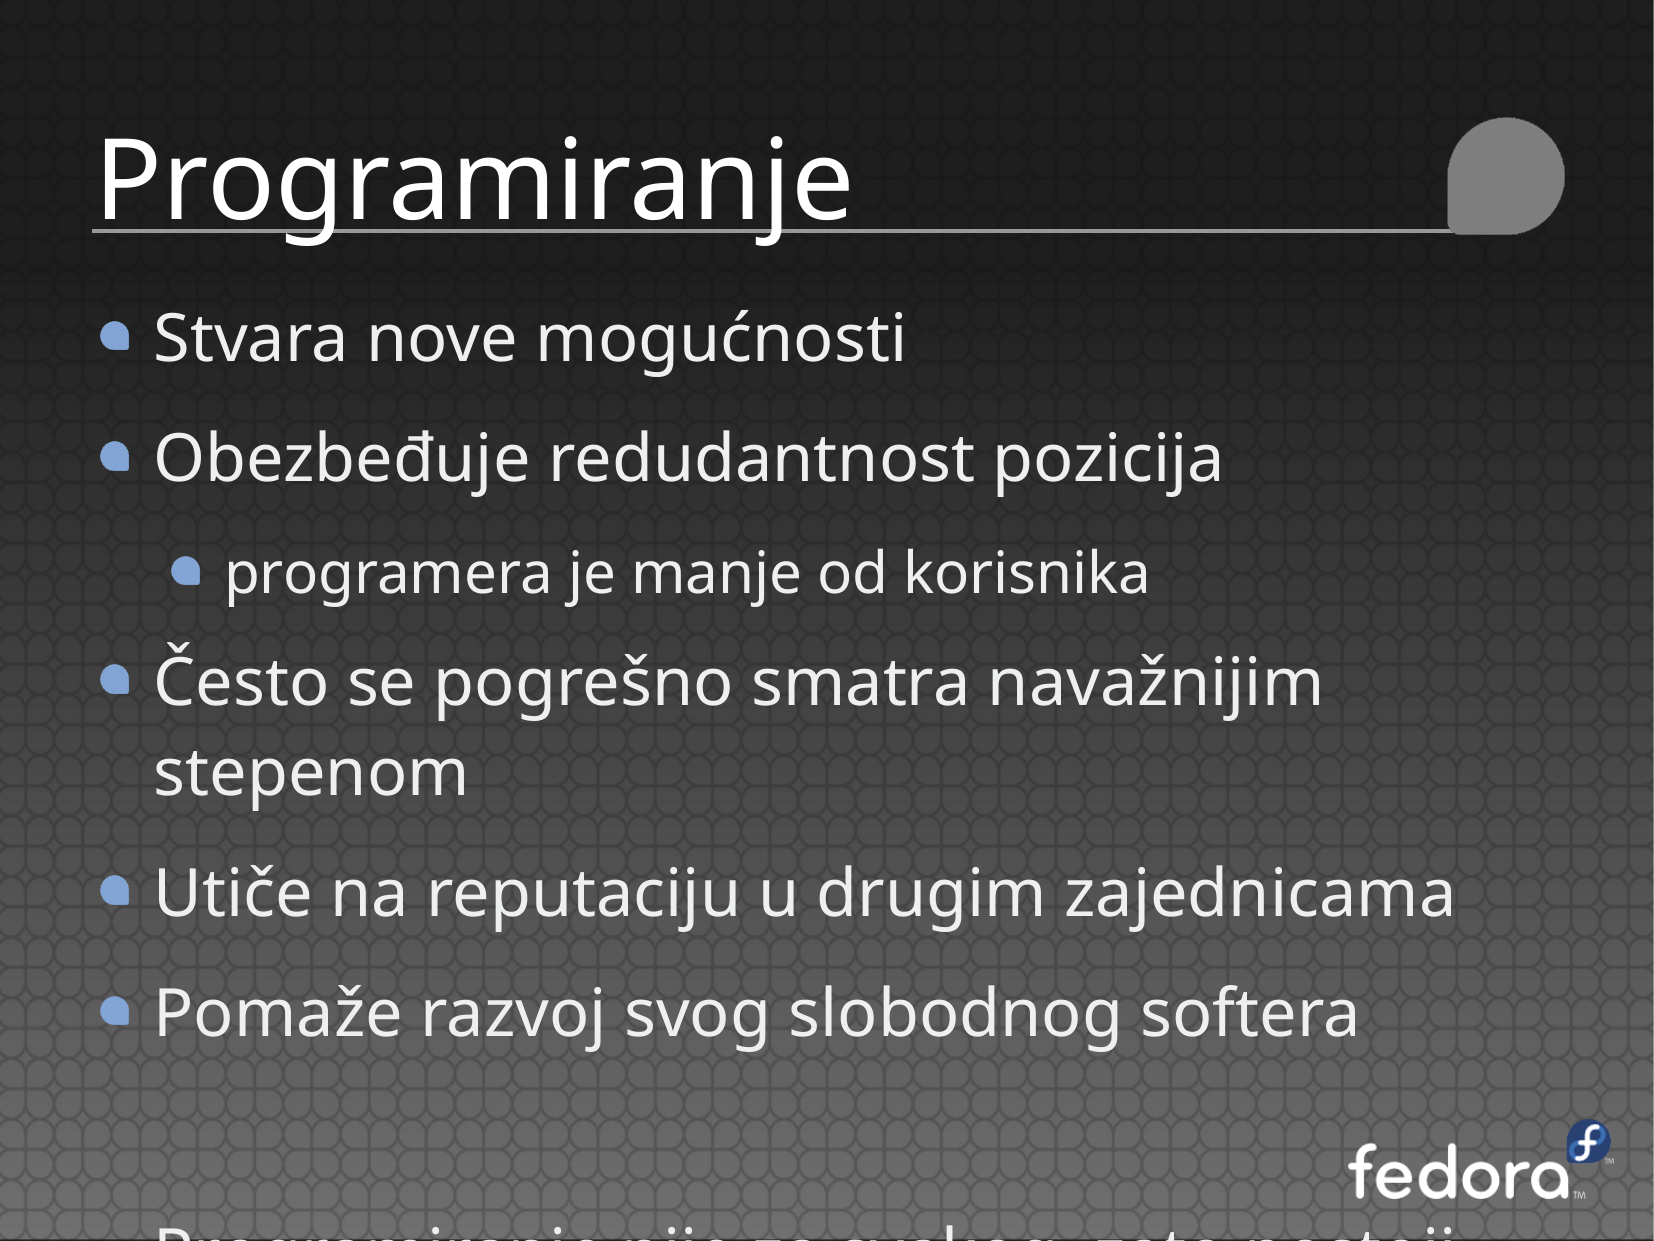

Programiranje
# Stvara nove mogućnosti
Obezbeđuje redudantnost pozicija
programera je manje od korisnika
Često se pogrešno smatra navažnijim stepenom
Utiče na reputaciju u drugim zajednicama
Pomaže razvoj svog slobodnog softera
Programiranje nije za svakog, zato postoji...